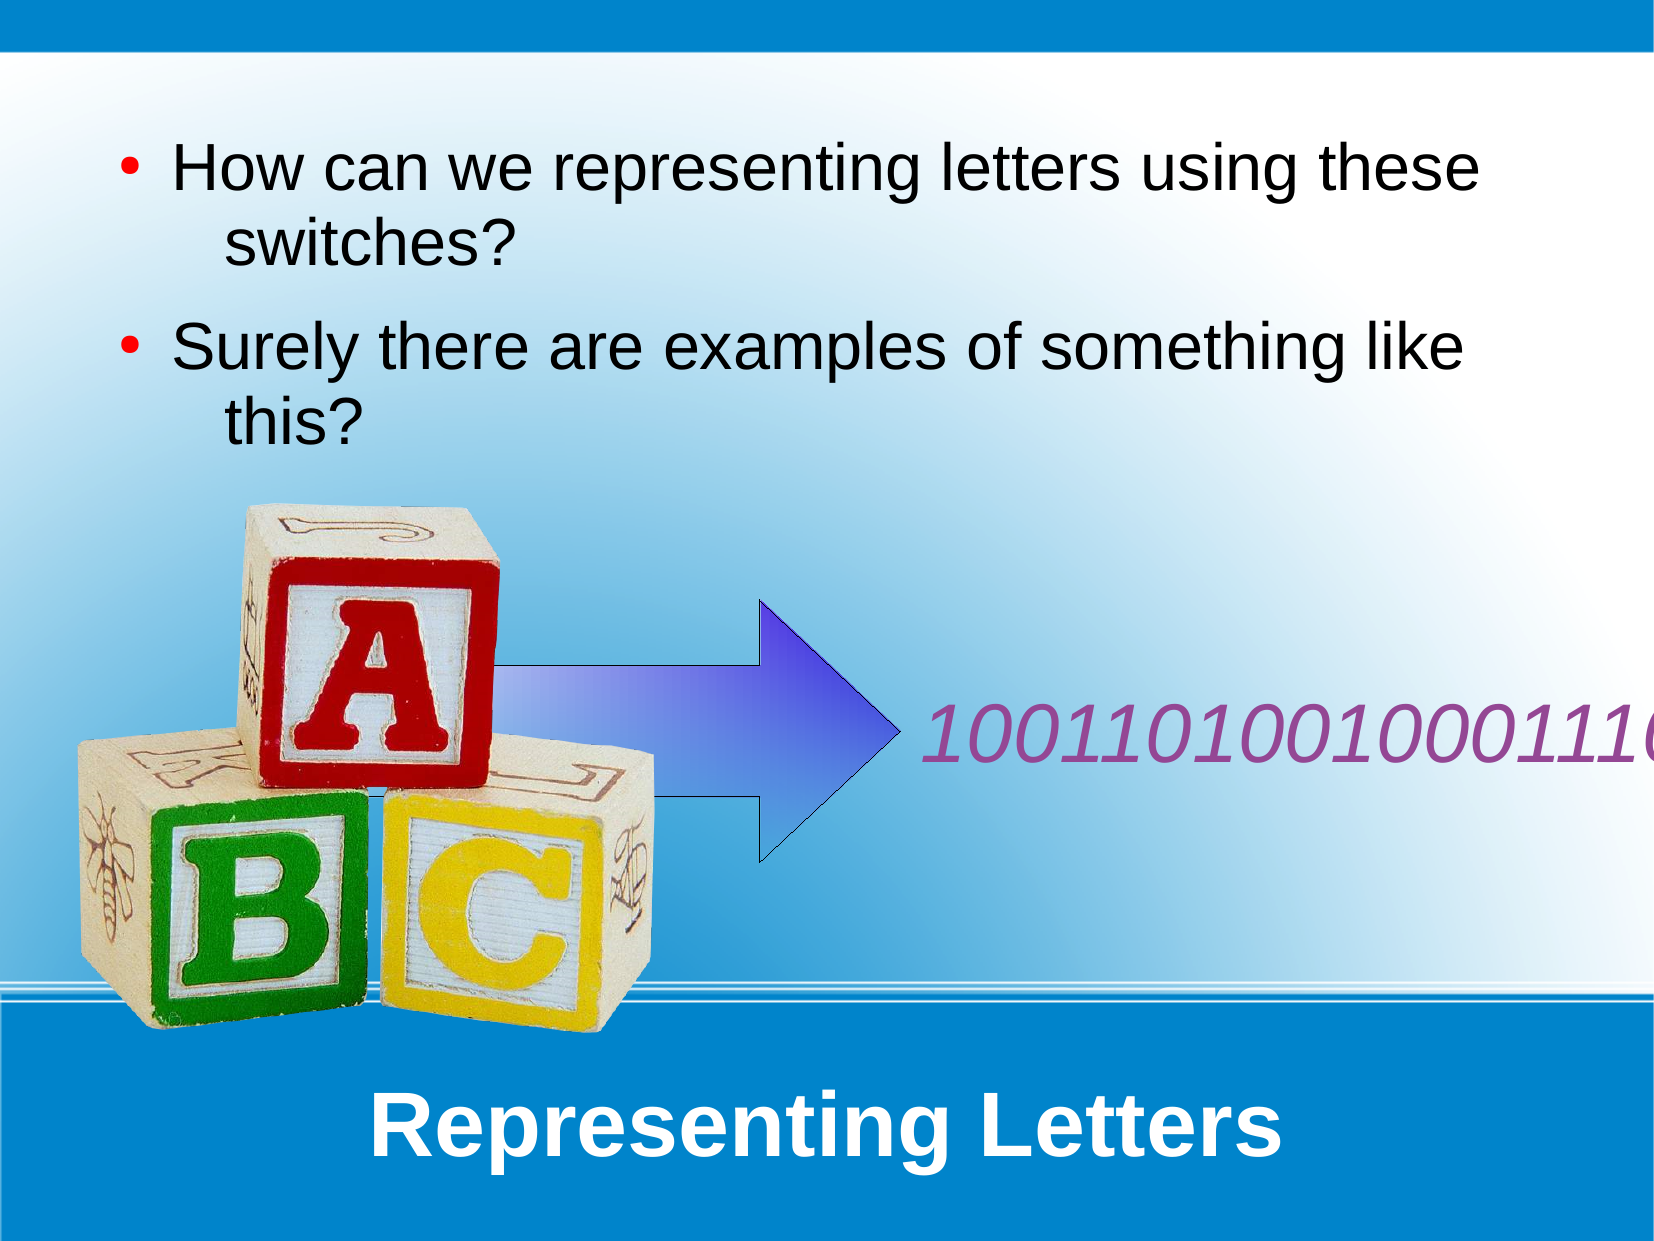

How can we representing letters using these switches?
Surely there are examples of something like this?
10011010010001110
# Representing Letters